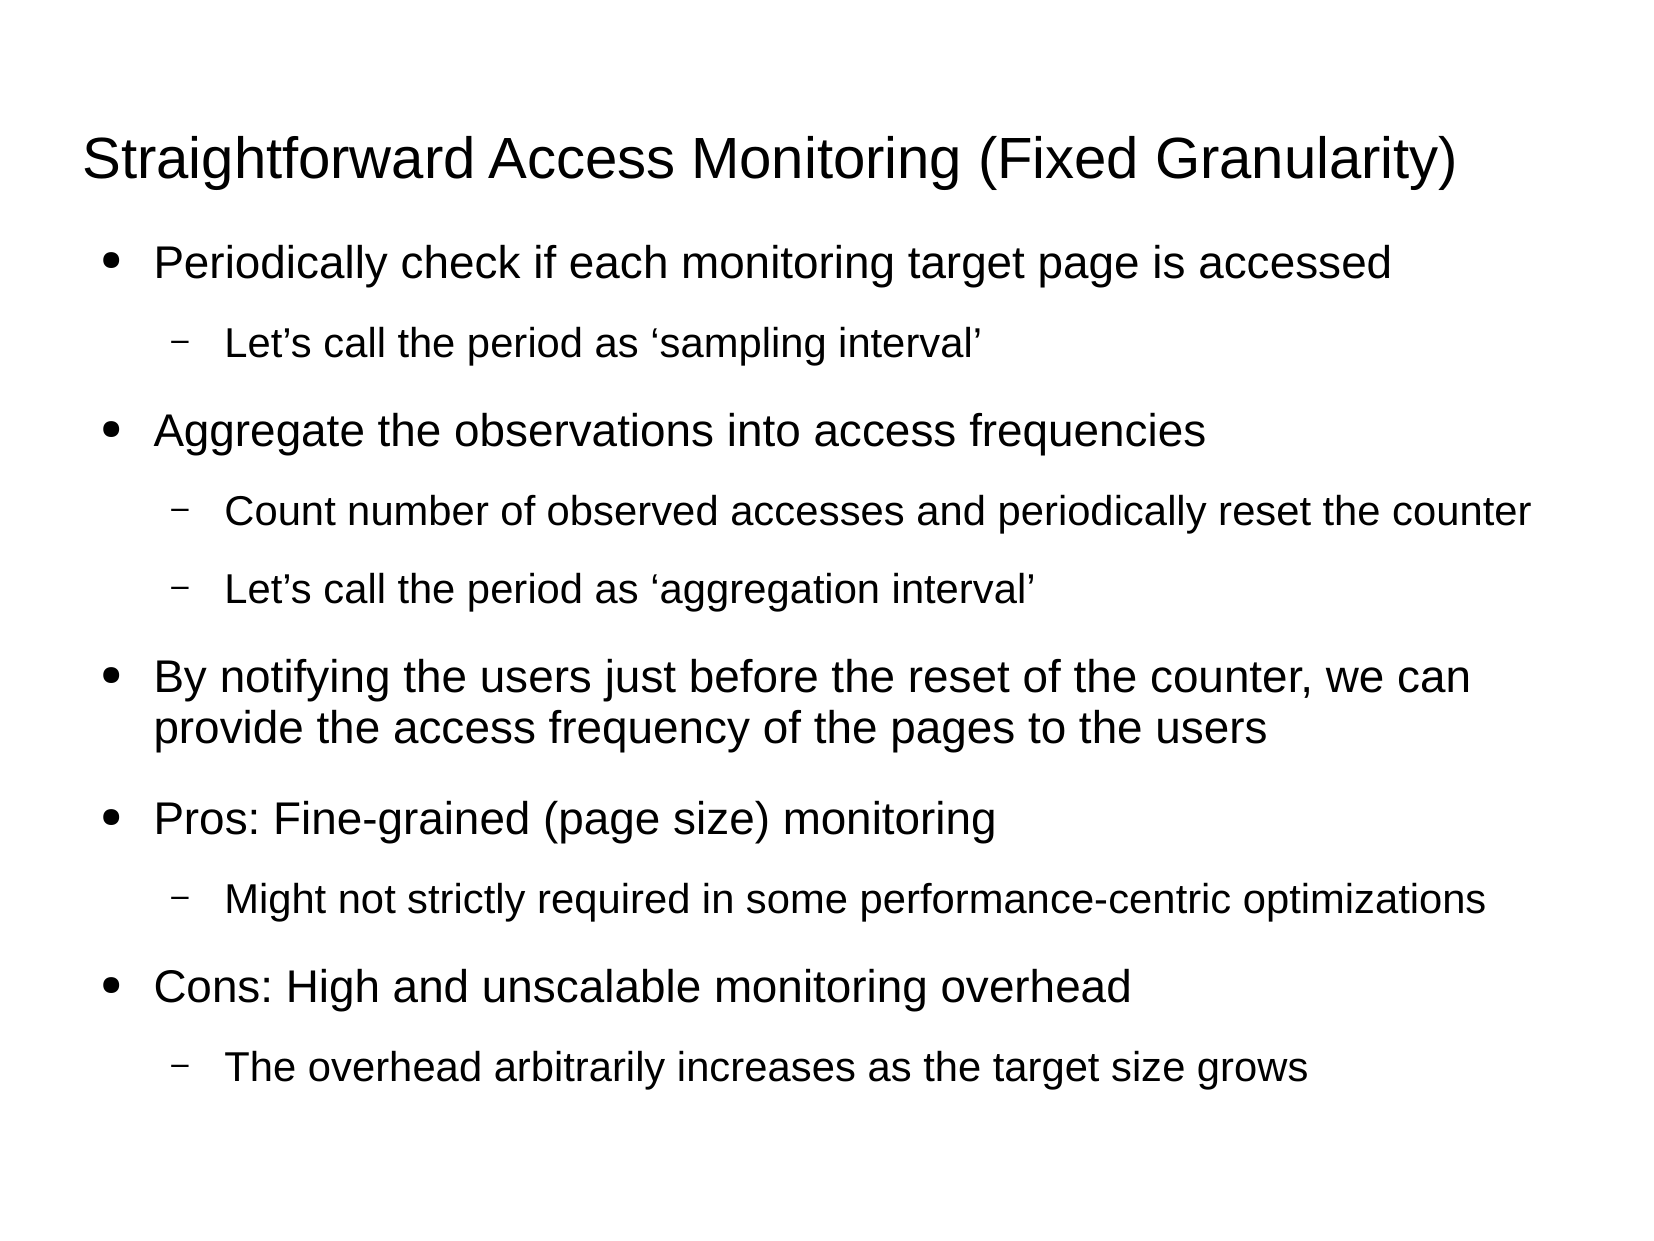

# Straightforward Access Monitoring (Fixed Granularity)
Periodically check if each monitoring target page is accessed
Let’s call the period as ‘sampling interval’
Aggregate the observations into access frequencies
Count number of observed accesses and periodically reset the counter
Let’s call the period as ‘aggregation interval’
By notifying the users just before the reset of the counter, we can provide the access frequency of the pages to the users
Pros: Fine-grained (page size) monitoring
Might not strictly required in some performance-centric optimizations
Cons: High and unscalable monitoring overhead
The overhead arbitrarily increases as the target size grows